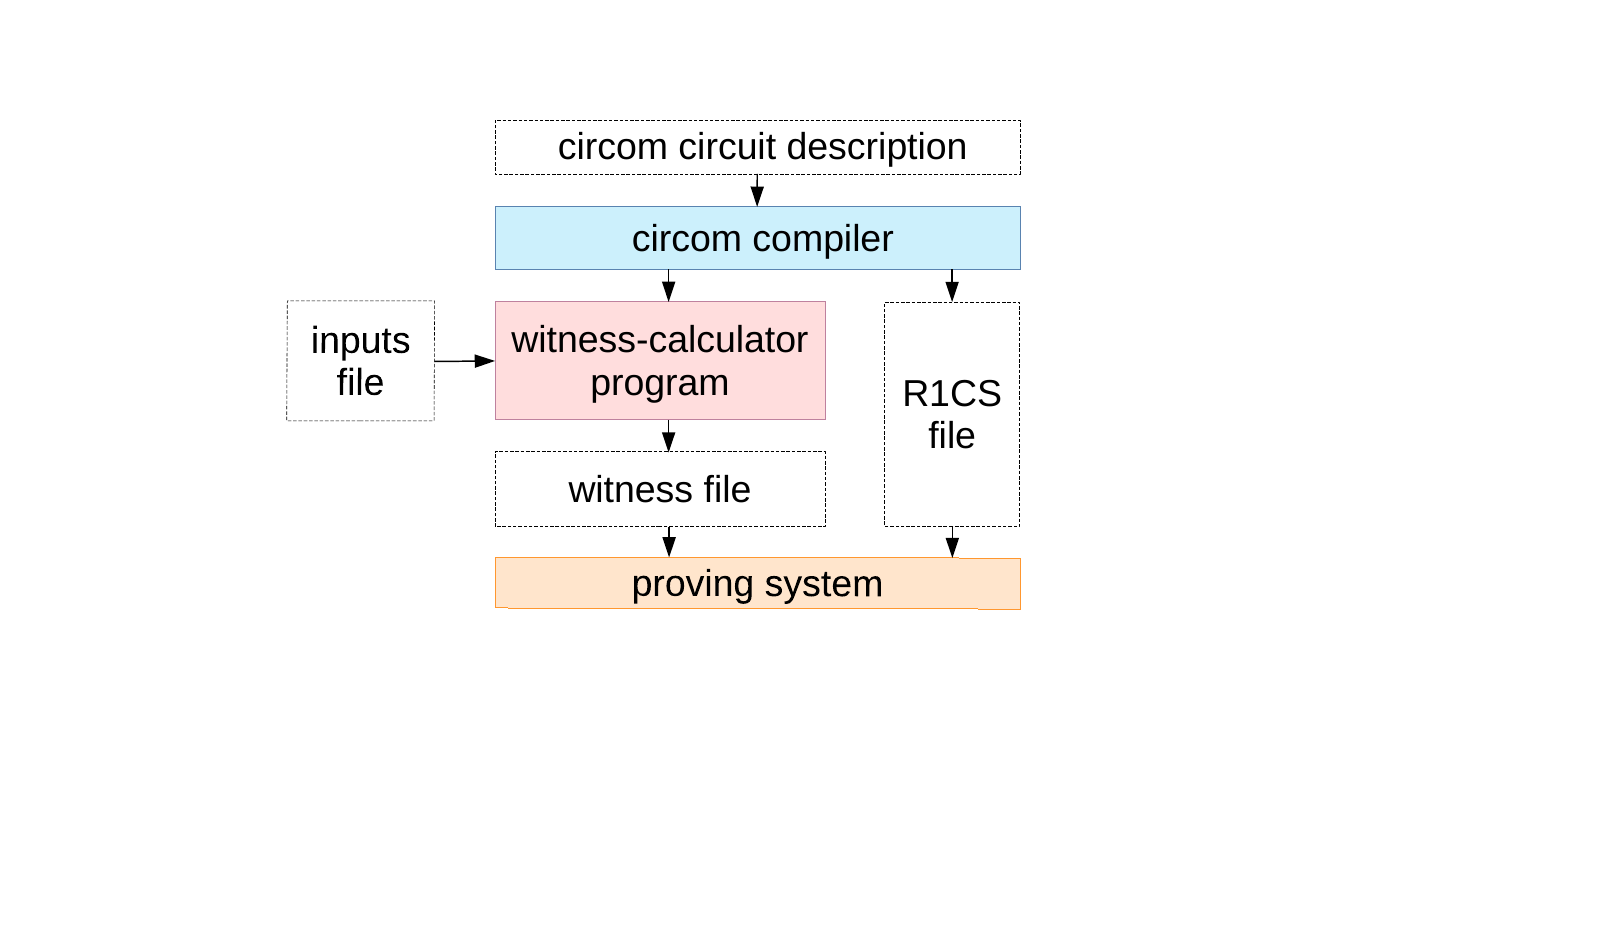

circom circuit description
 circom compiler
inputs
file
witness-calculator
program
R1CS
file
witness file
proving system